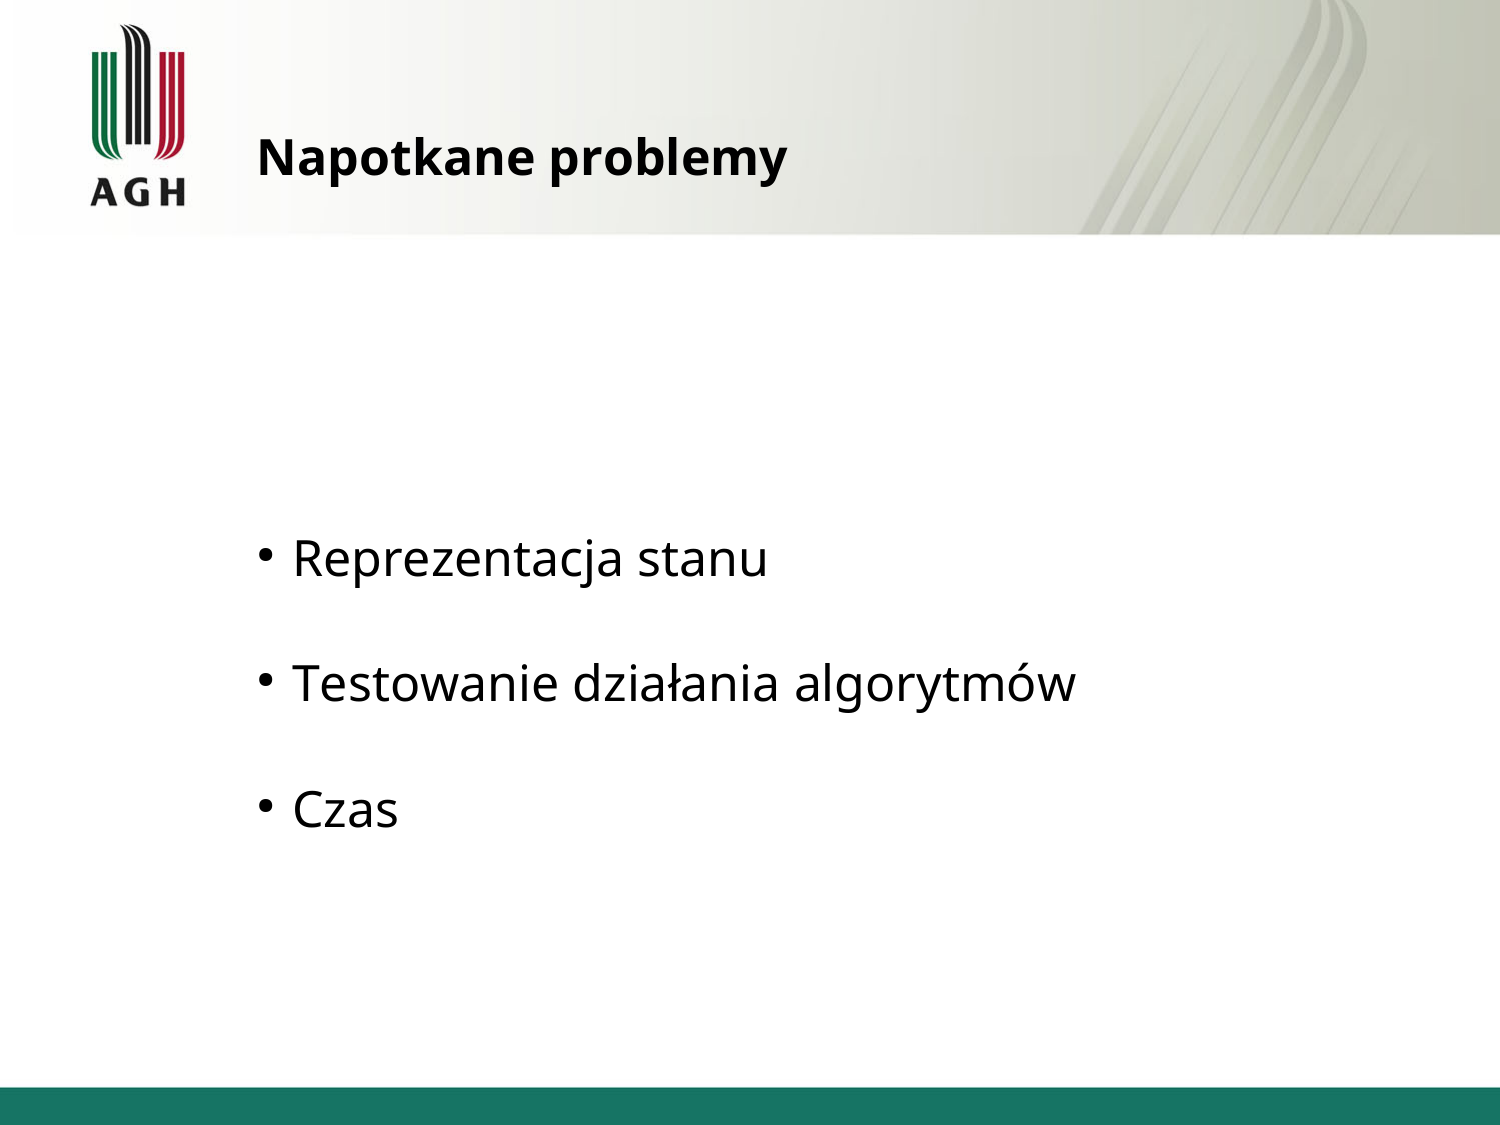

# Napotkane problemy
Reprezentacja stanu
Testowanie działania algorytmów
Czas